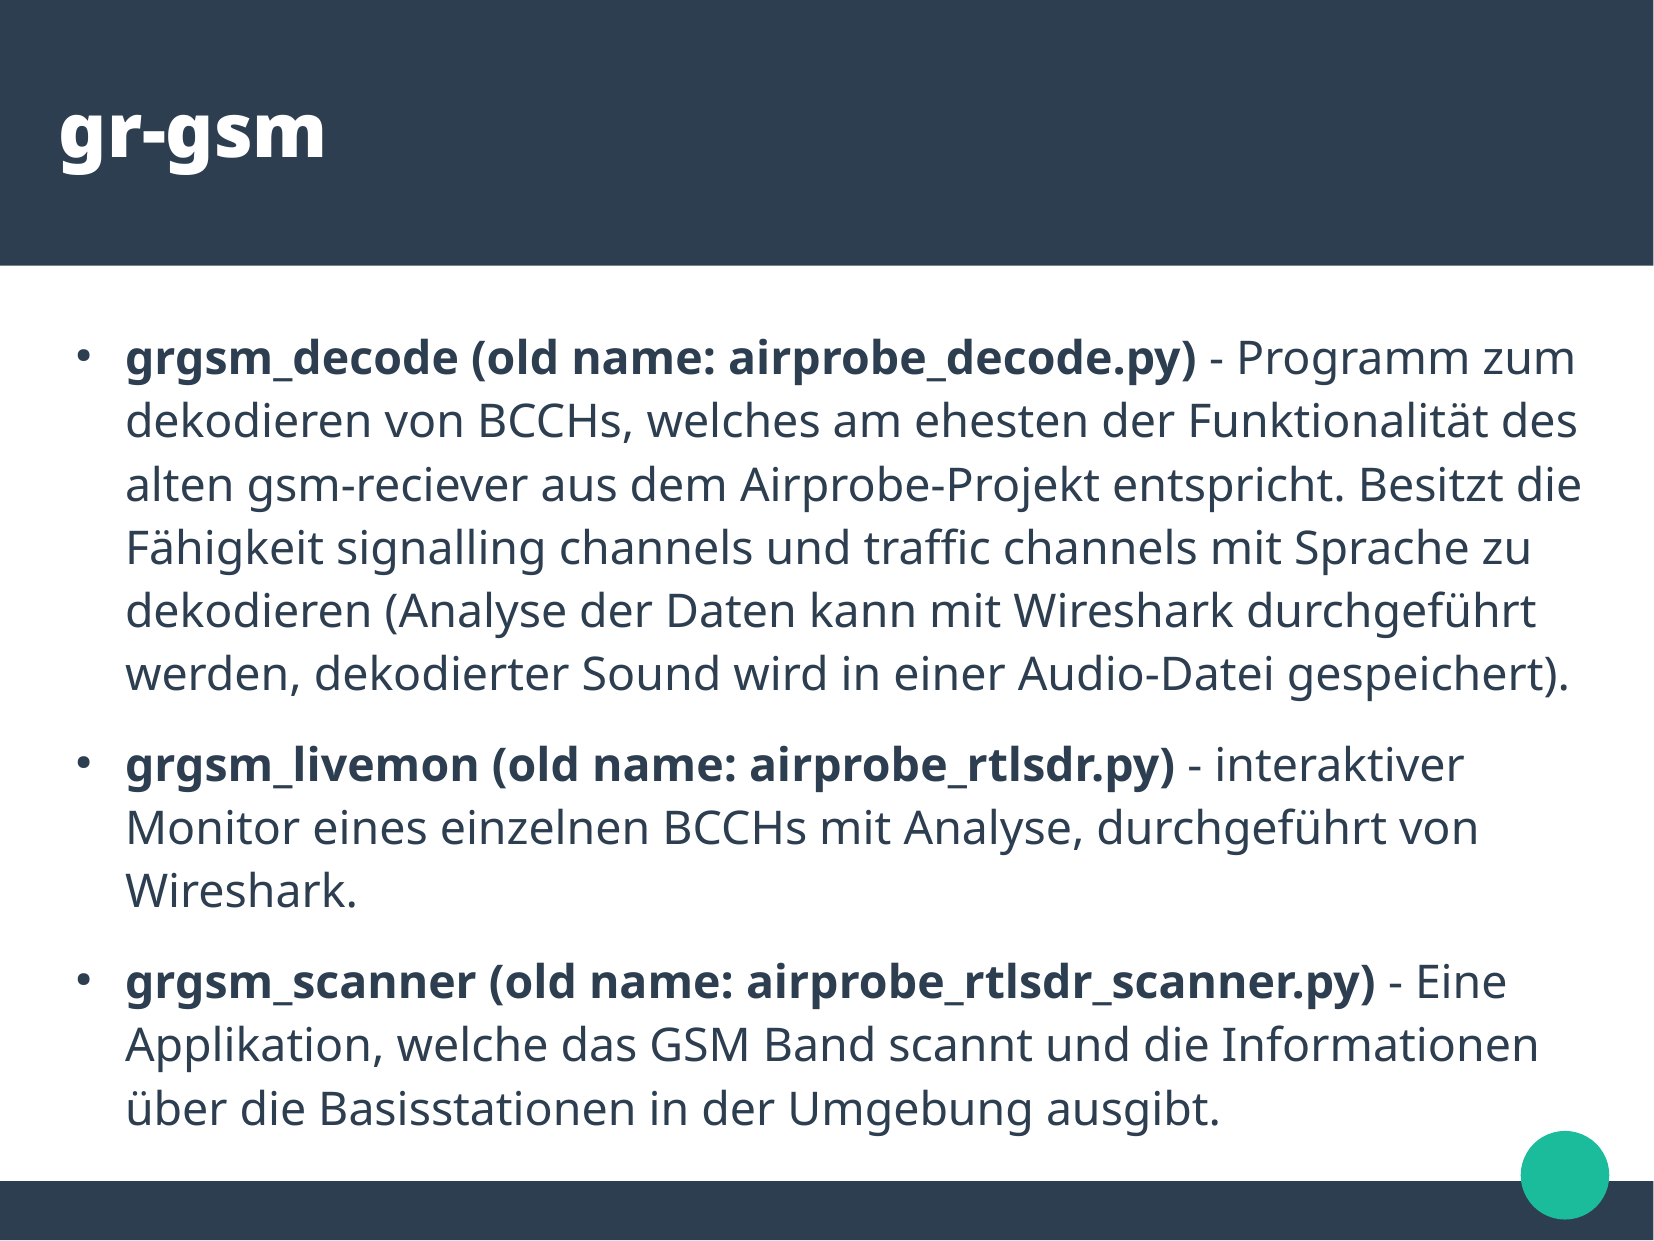

# gr-gsm
grgsm_decode (old name: airprobe_decode.py) - Programm zum dekodieren von BCCHs, welches am ehesten der Funktionalität des alten gsm-reciever aus dem Airprobe-Projekt entspricht. Besitzt die Fähigkeit signalling channels und traffic channels mit Sprache zu dekodieren (Analyse der Daten kann mit Wireshark durchgeführt werden, dekodierter Sound wird in einer Audio-Datei gespeichert).
grgsm_livemon (old name: airprobe_rtlsdr.py) - interaktiver Monitor eines einzelnen BCCHs mit Analyse, durchgeführt von Wireshark.
grgsm_scanner (old name: airprobe_rtlsdr_scanner.py) - Eine Applikation, welche das GSM Band scannt und die Informationen über die Basisstationen in der Umgebung ausgibt.